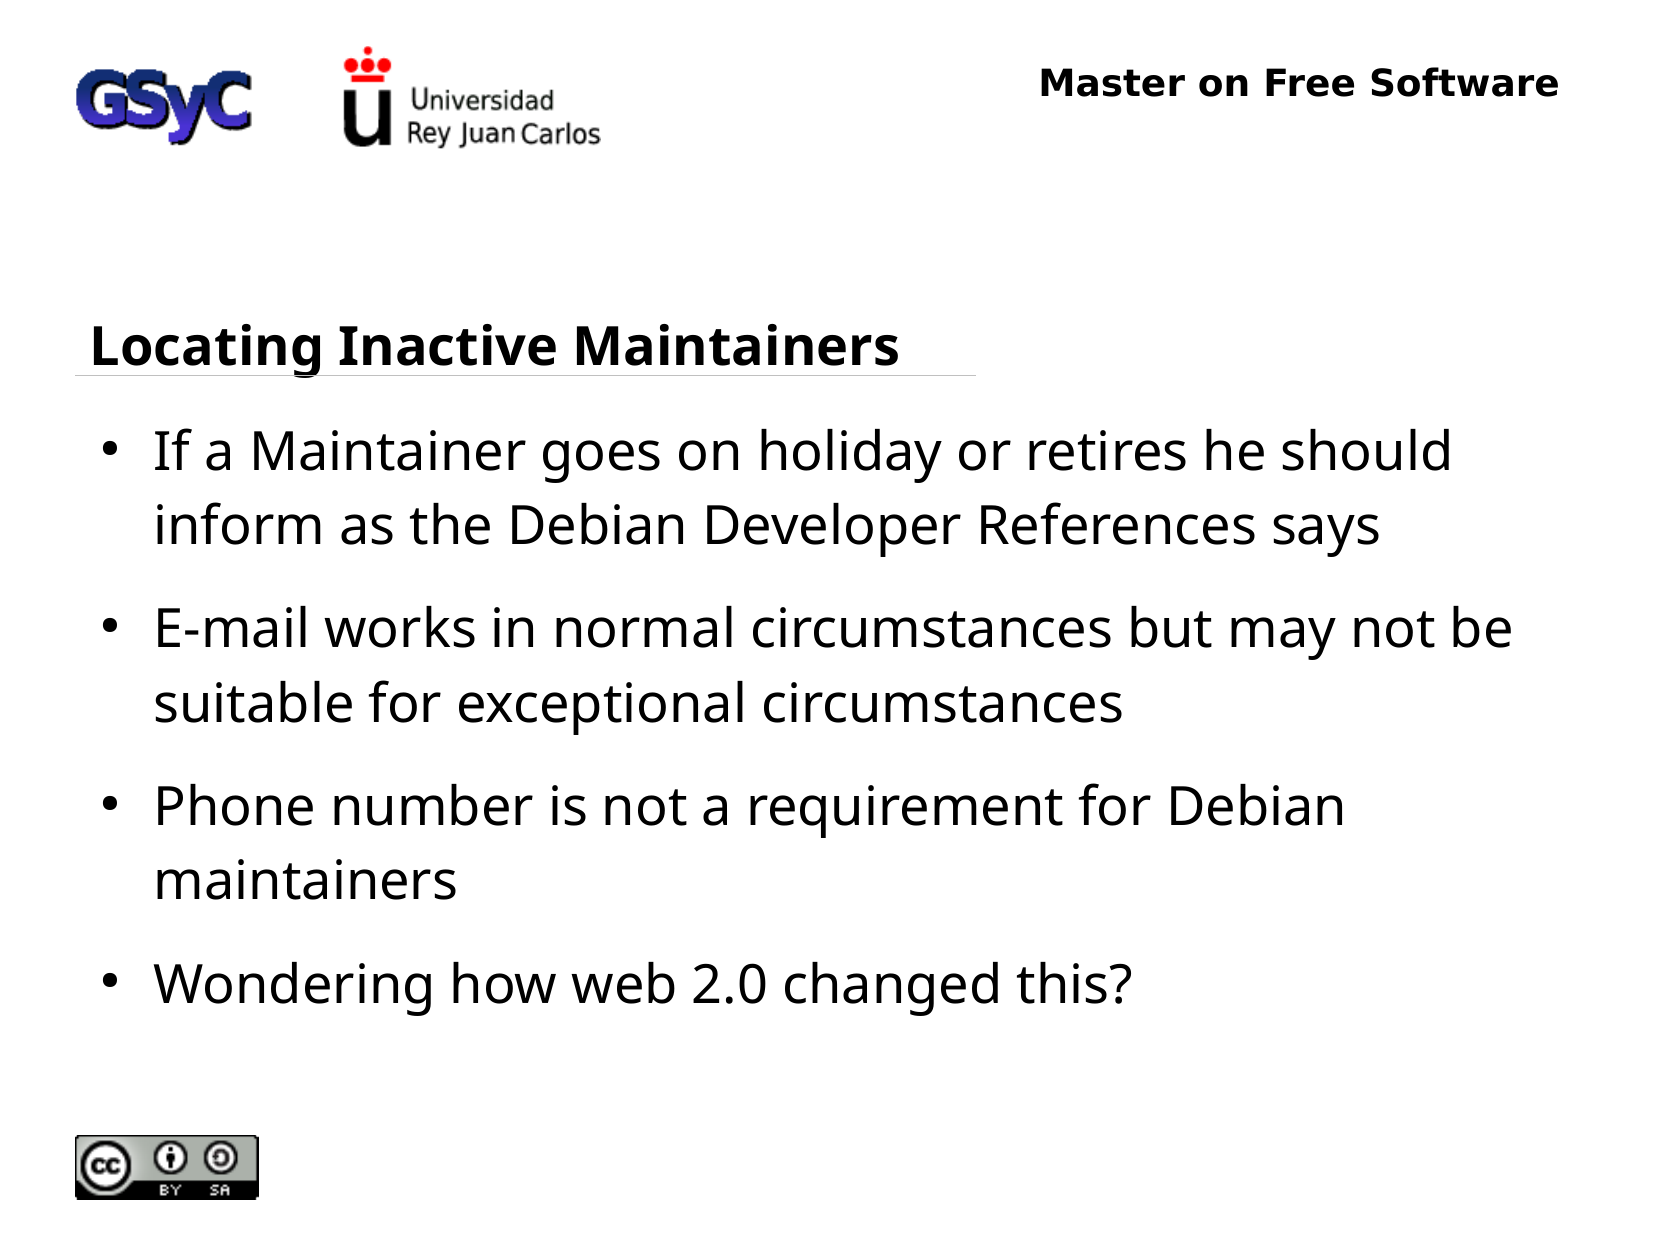

Locating Inactive Maintainers
# If a Maintainer goes on holiday or retires he should inform as the Debian Developer References says
E-mail works in normal circumstances but may not be suitable for exceptional circumstances
Phone number is not a requirement for Debian maintainers
Wondering how web 2.0 changed this?